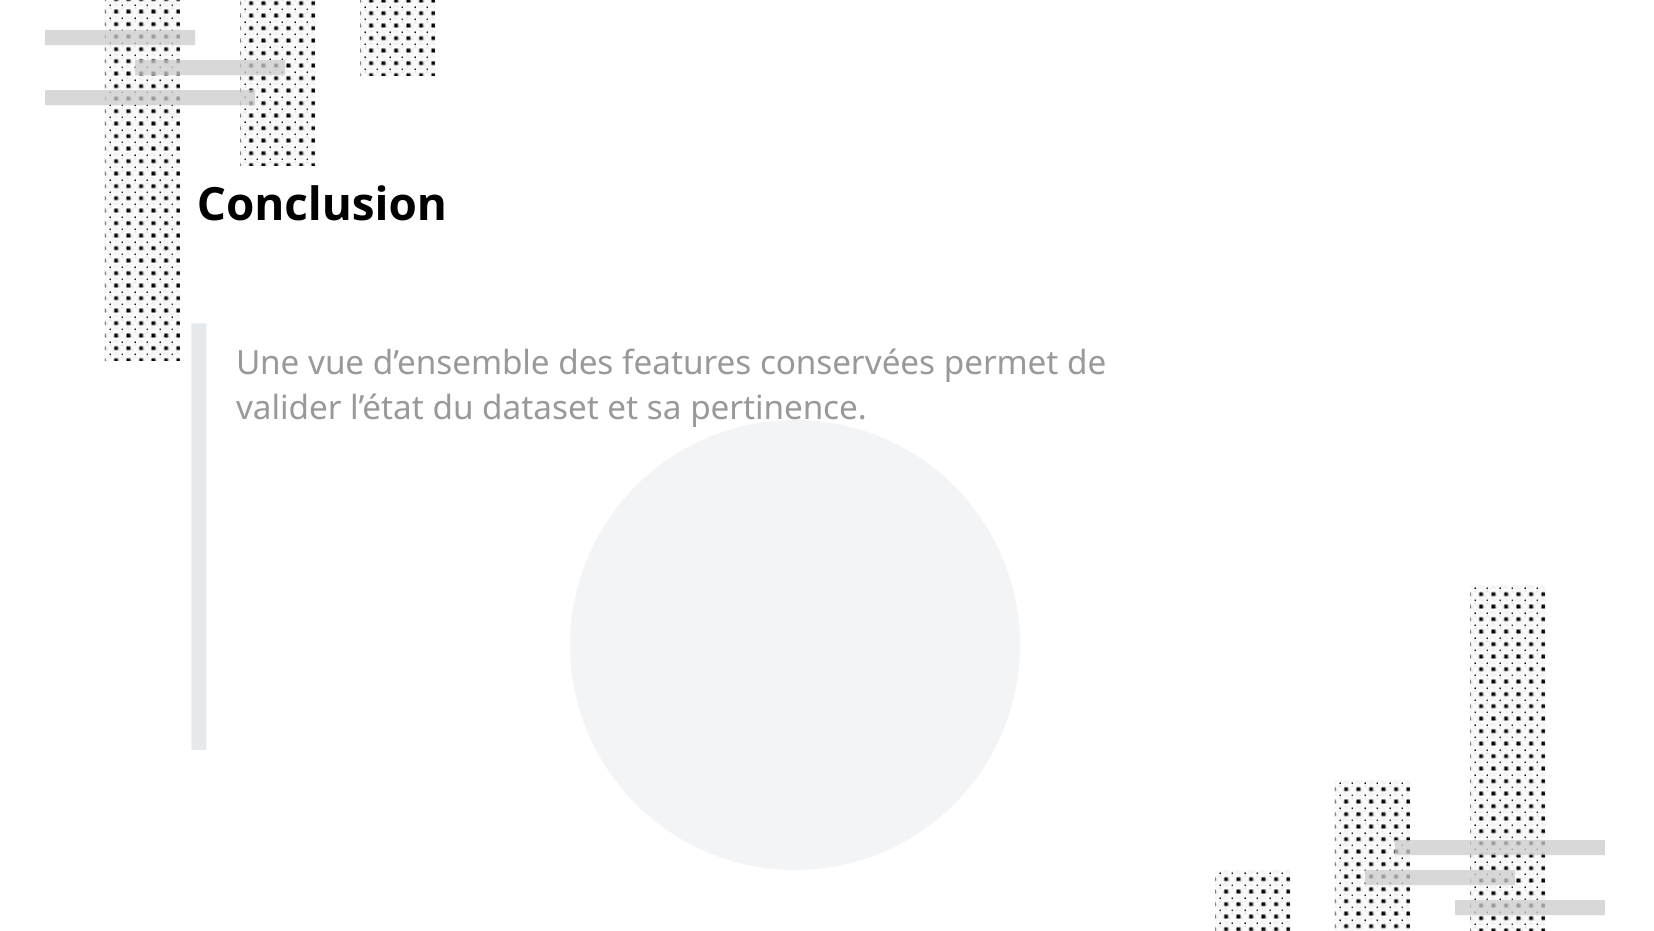

Conclusion
Une vue d’ensemble des features conservées permet de valider l’état du dataset et sa pertinence.